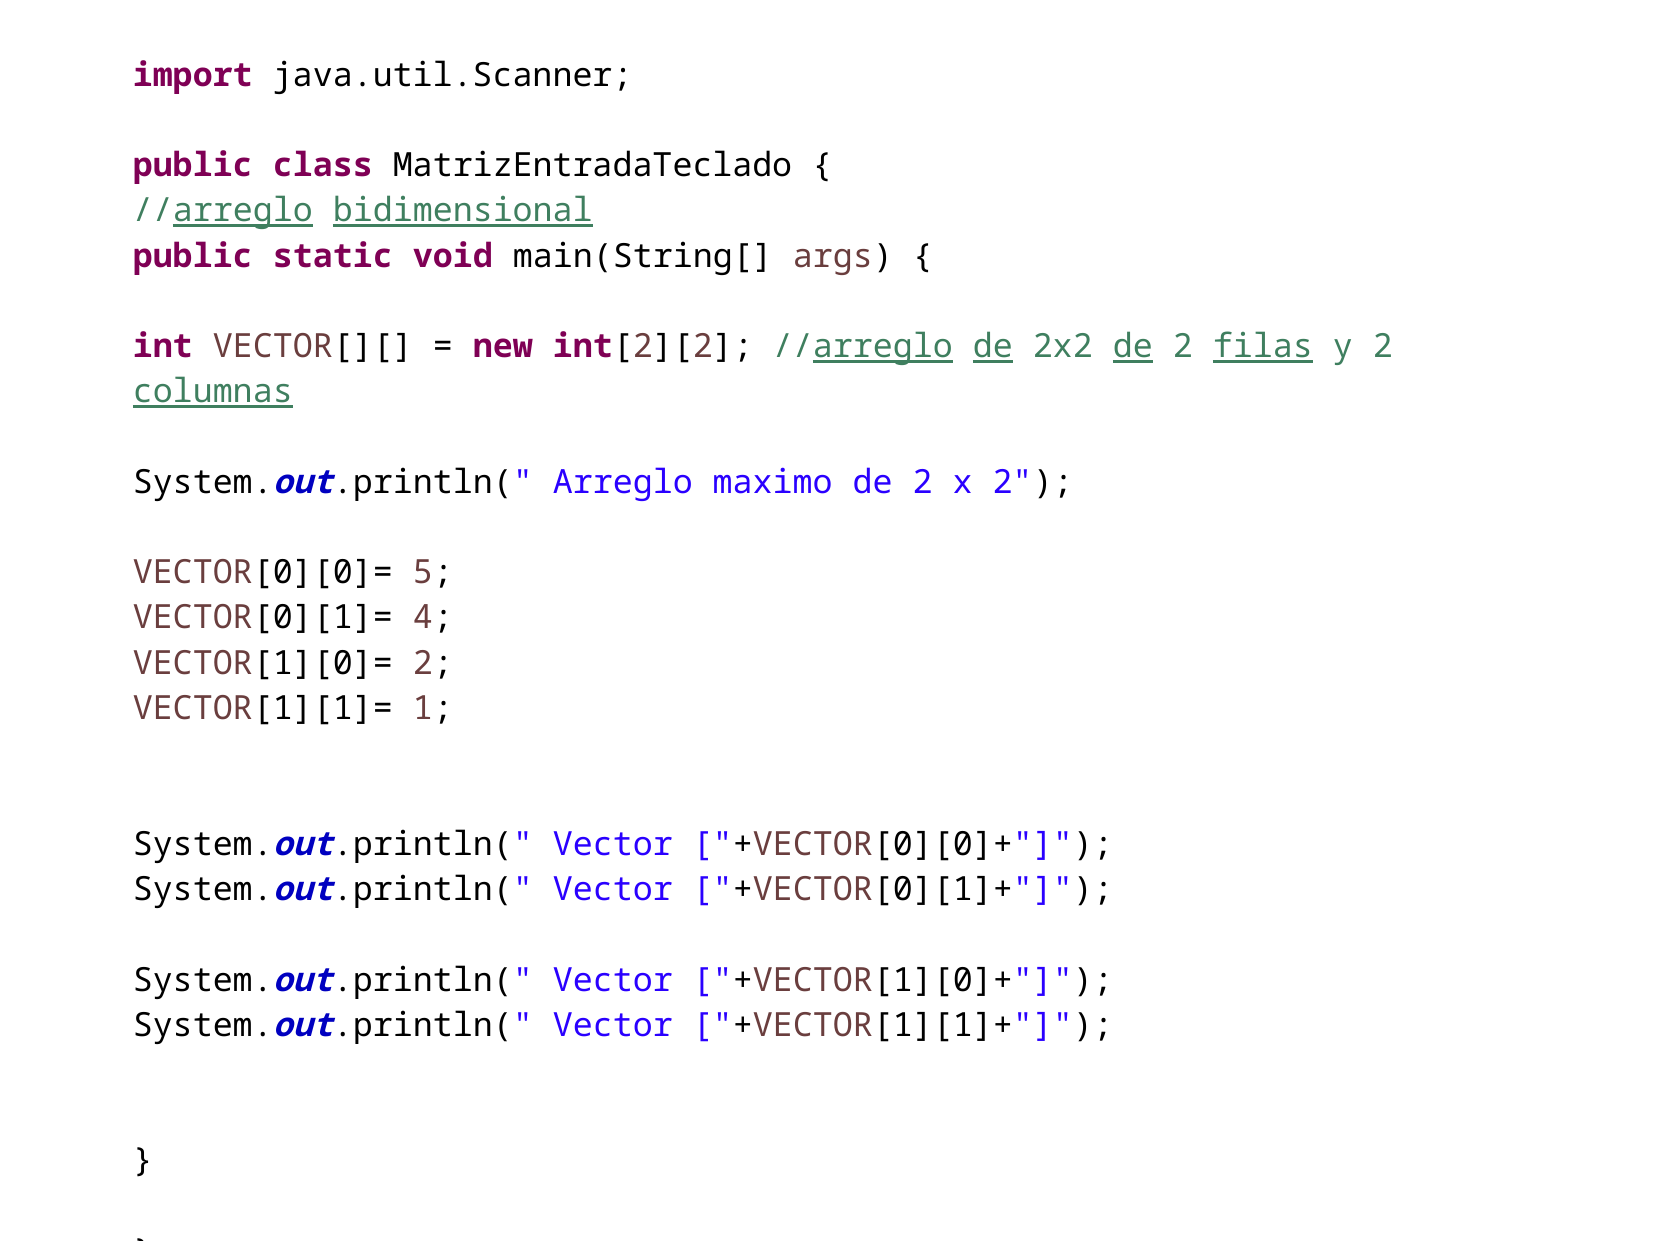

import java.util.Scanner;
public class MatrizEntradaTeclado {
//arreglo bidimensional
public static void main(String[] args) {
int VECTOR[][] = new int[2][2]; //arreglo de 2x2 de 2 filas y 2 columnas
System.out.println(" Arreglo maximo de 2 x 2");
VECTOR[0][0]= 5;
VECTOR[0][1]= 4;
VECTOR[1][0]= 2;
VECTOR[1][1]= 1;
System.out.println(" Vector ["+VECTOR[0][0]+"]");
System.out.println(" Vector ["+VECTOR[0][1]+"]");
System.out.println(" Vector ["+VECTOR[1][0]+"]");
System.out.println(" Vector ["+VECTOR[1][1]+"]");
}
}